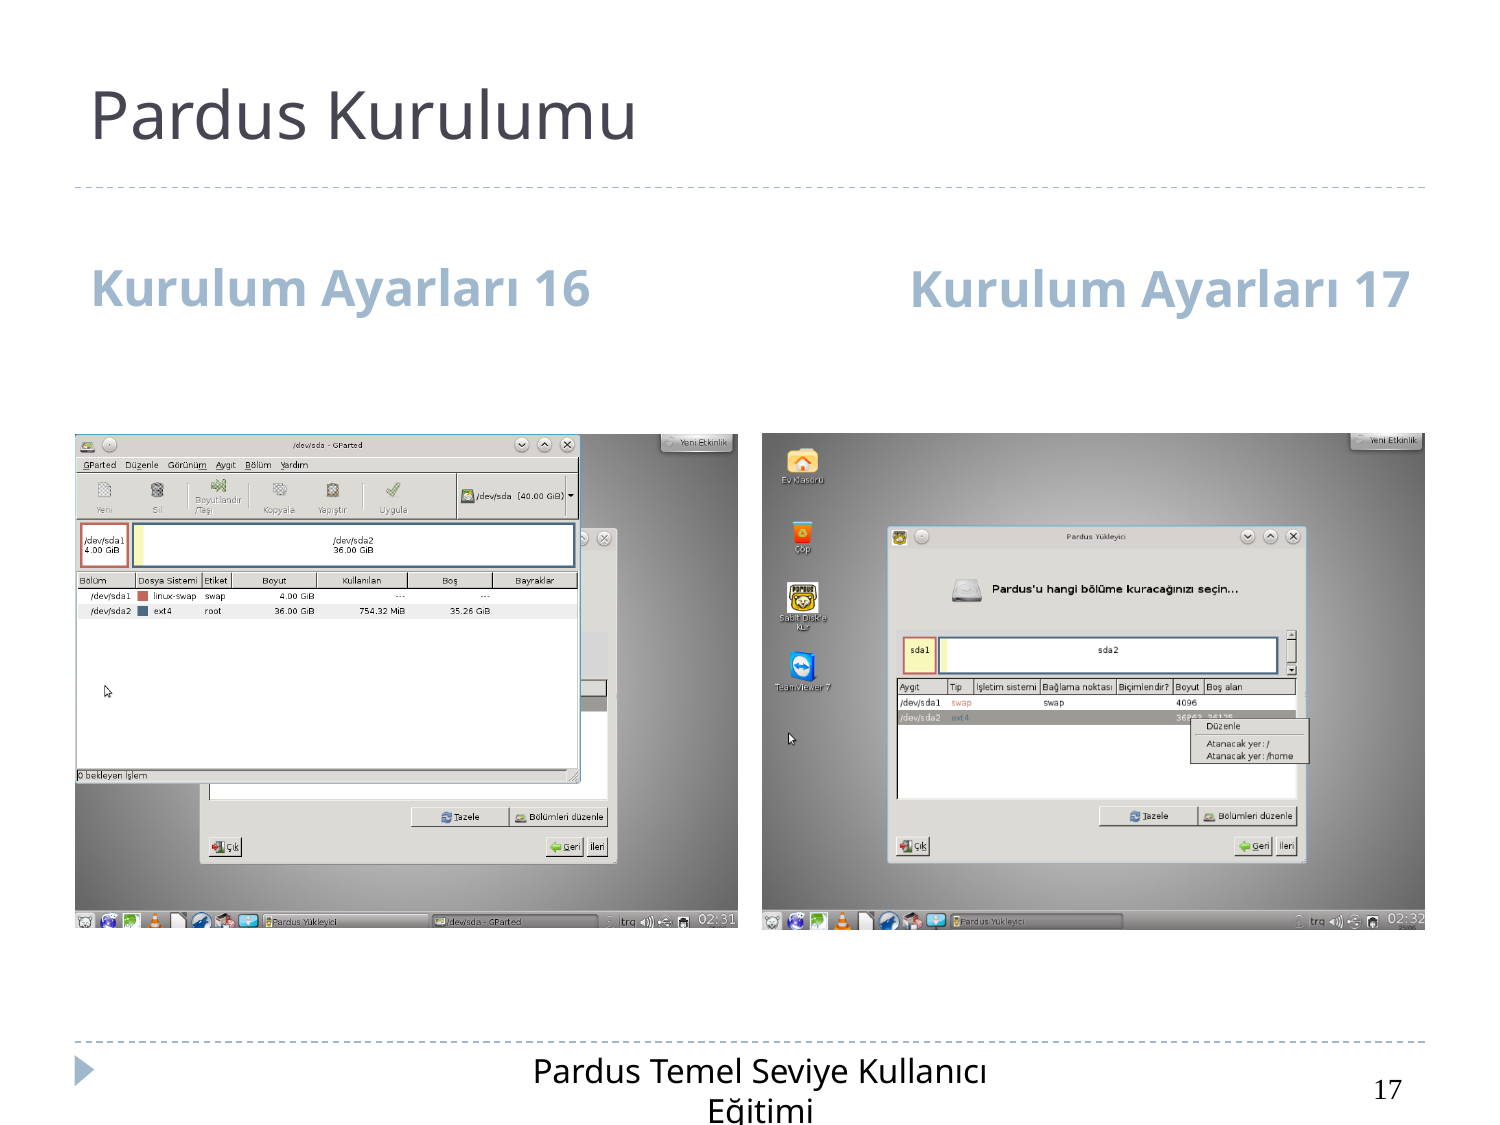

# Pardus Kurulumu
Kurulum Ayarları 16
Kurulum Ayarları 17